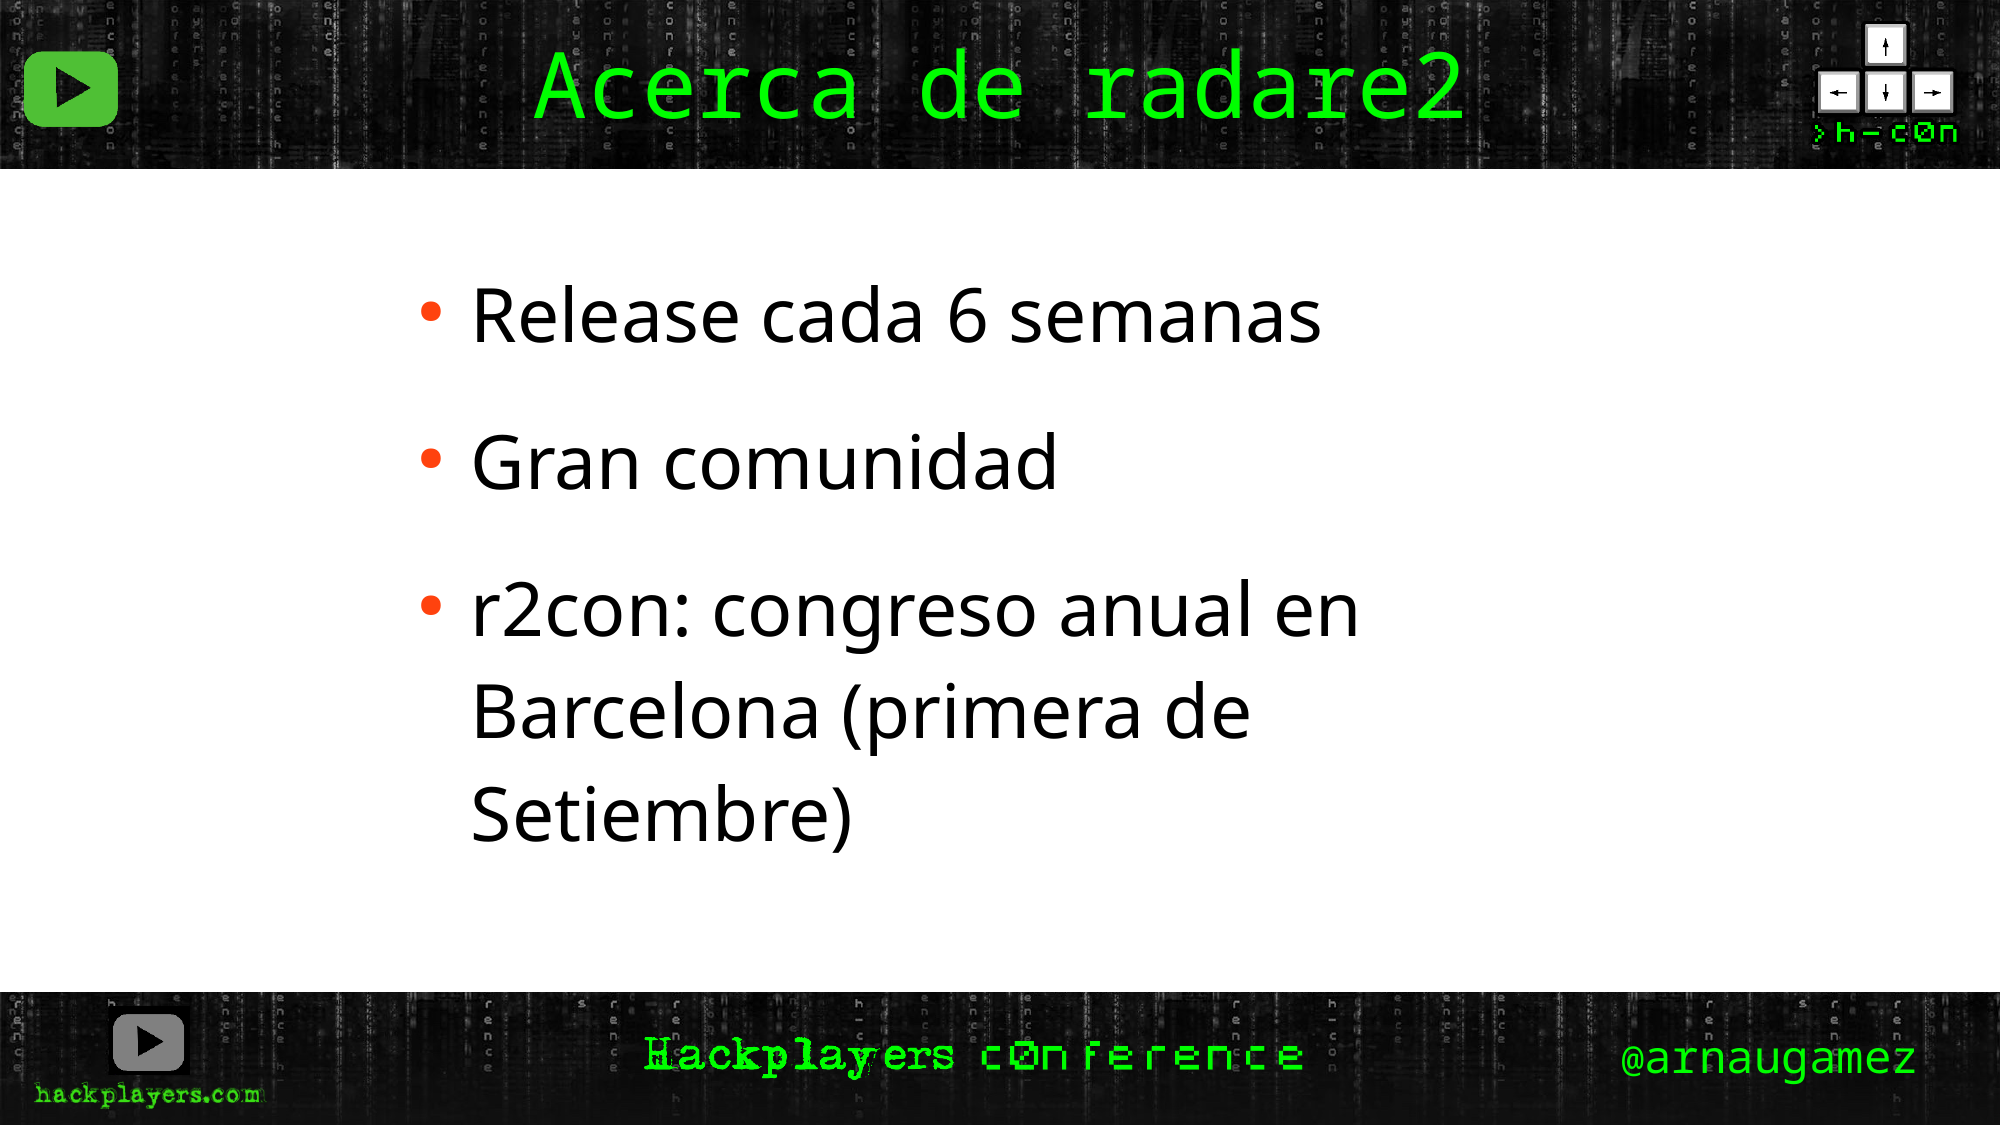

# Acerca de radare2
Release cada 6 semanas
Gran comunidad
r2con: congreso anual en Barcelona (primera de Setiembre)